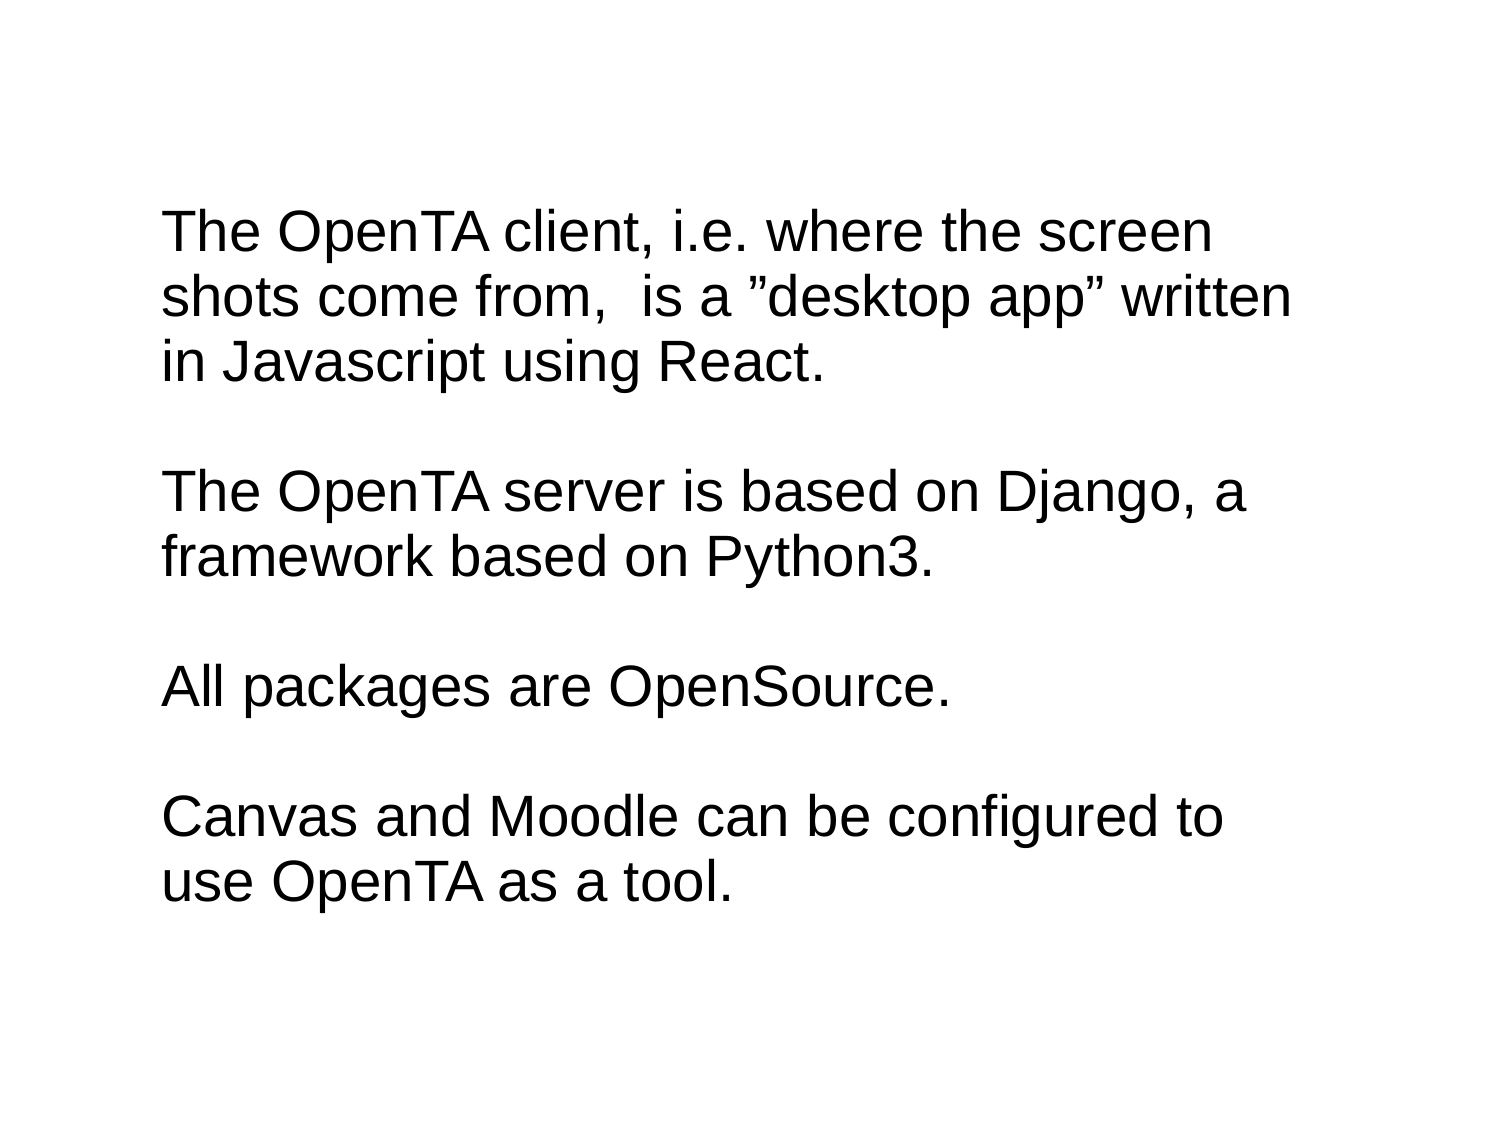

The OpenTA client, i.e. where the screen shots come from, is a ”desktop app” written in Javascript using React.
The OpenTA server is based on Django, a framework based on Python3.
All packages are OpenSource.
Canvas and Moodle can be configured to use OpenTA as a tool.